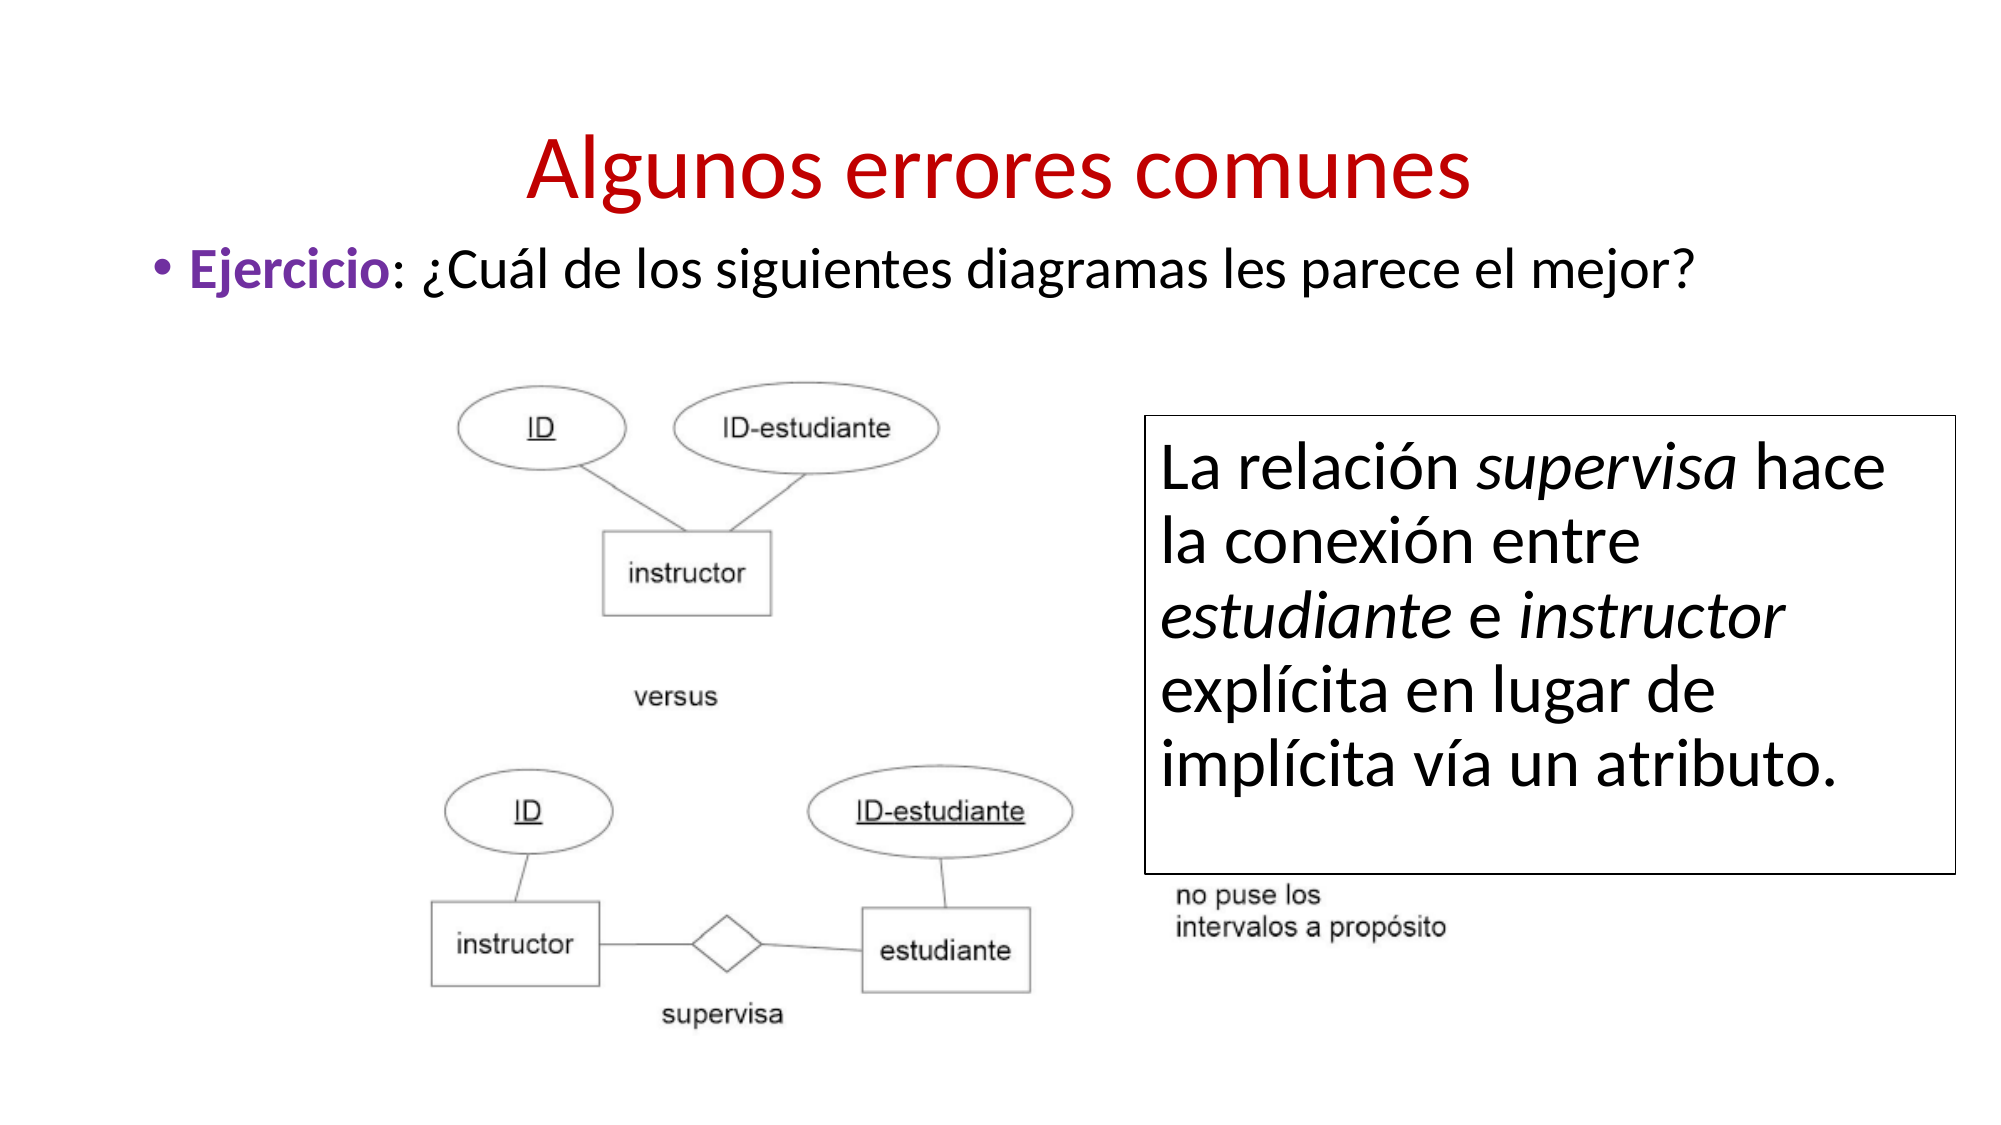

# Algunos errores comunes
Ejercicio: ¿Cuál de los siguientes diagramas les parece el mejor?
La relación supervisa hace la conexión entre estudiante e instructor explícita en lugar de implícita vía un atributo.